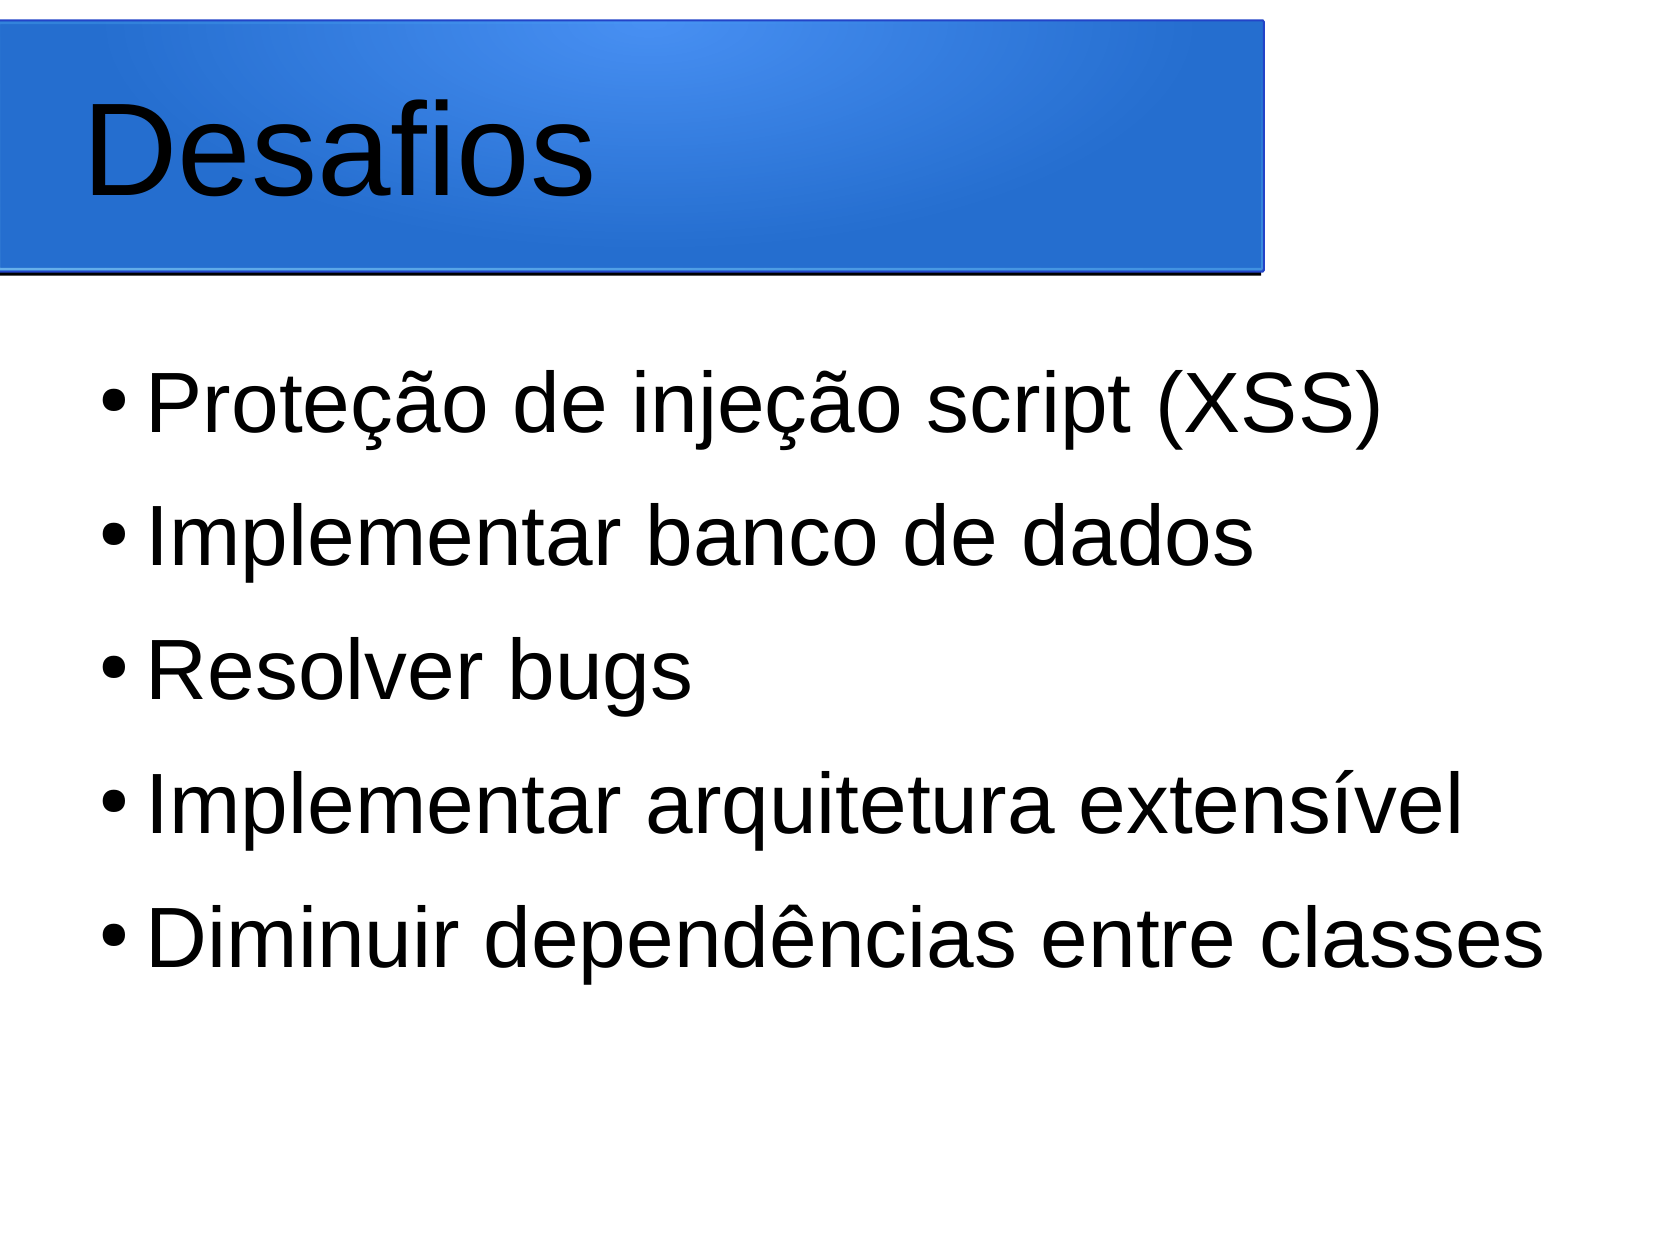

# Desafios
Proteção de injeção script (XSS)
Implementar banco de dados
Resolver bugs
Implementar arquitetura extensível
Diminuir dependências entre classes